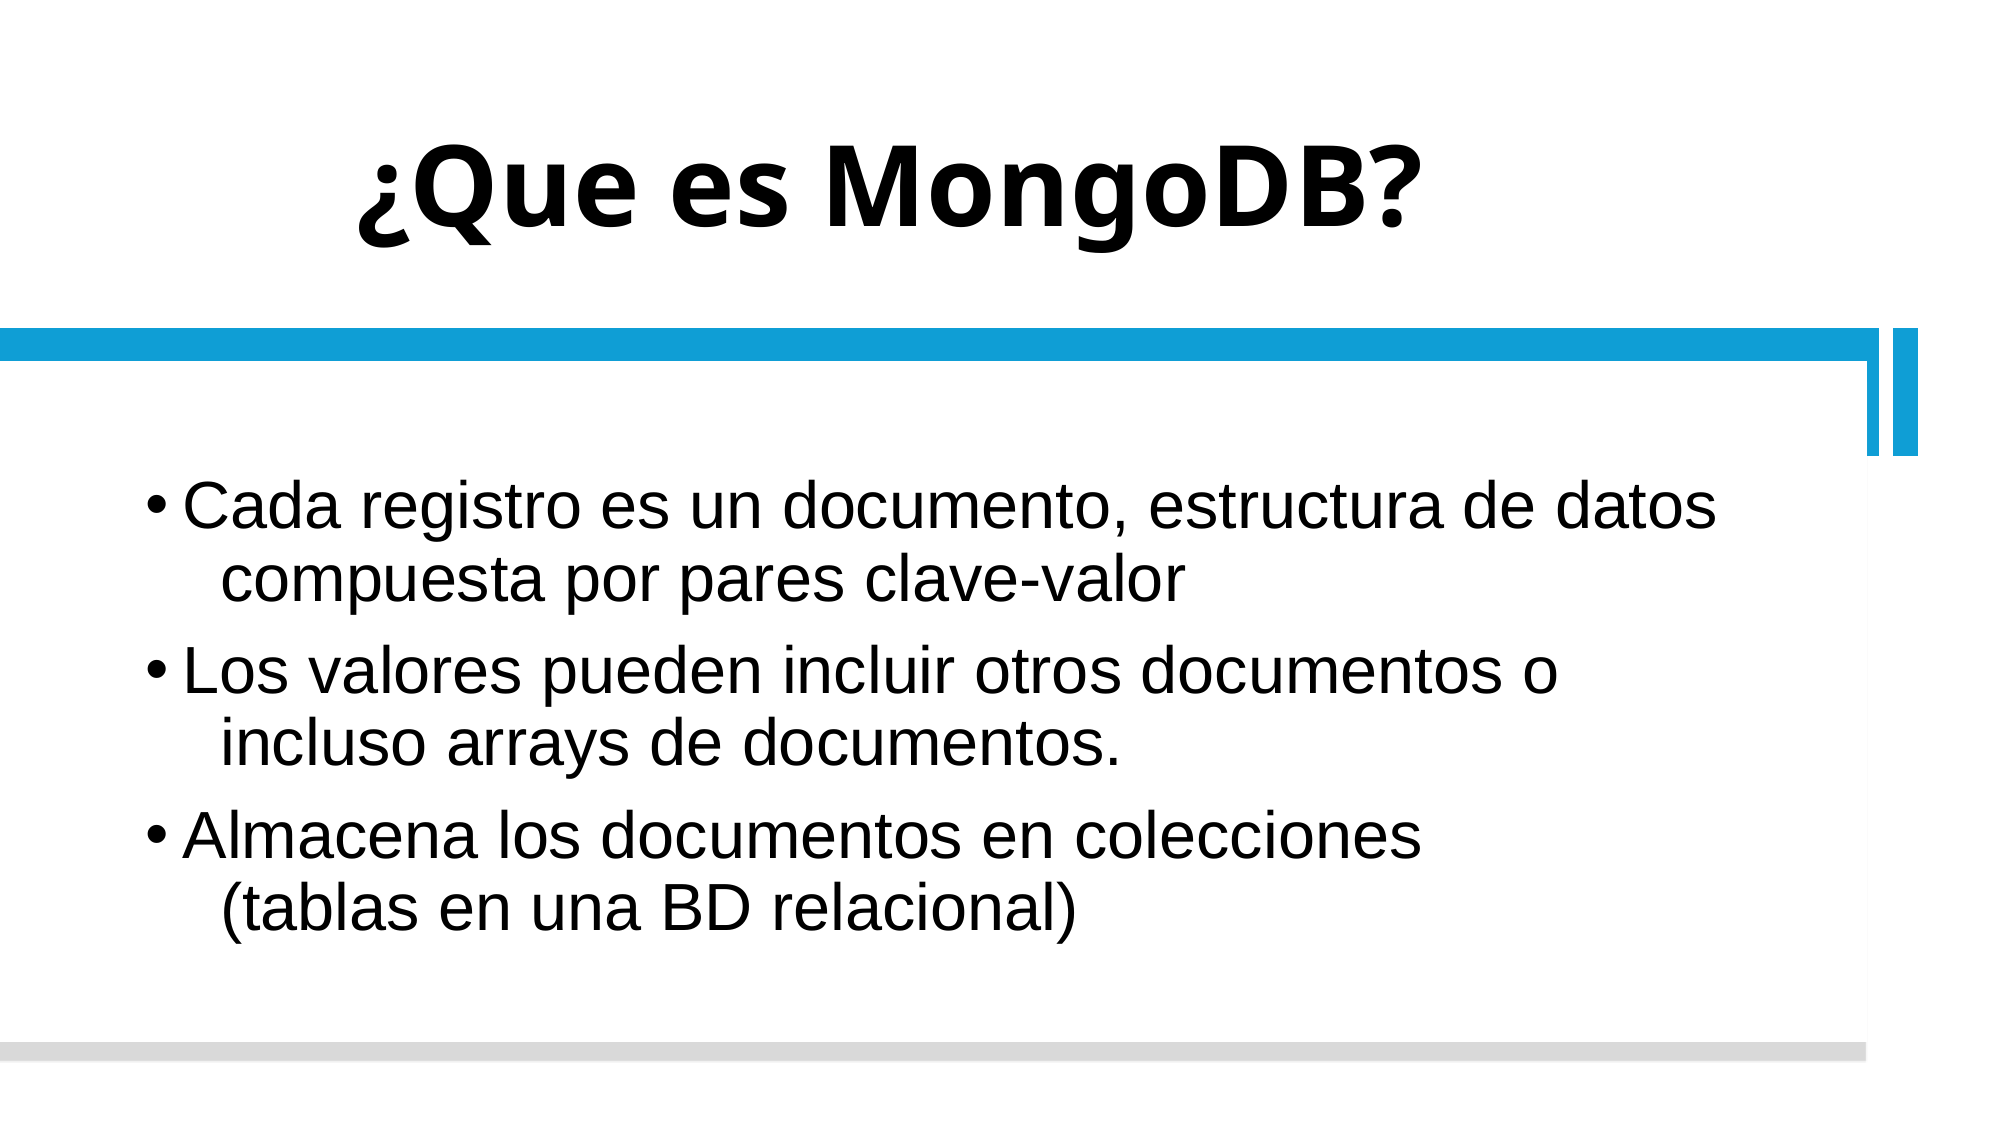

# ¿Que es MongoDB?
Cada registro es un documento, estructura de datos compuesta por pares clave-valor
Los valores pueden incluir otros documentos o incluso arrays de documentos.
Almacena los documentos en colecciones (tablas en una BD relacional)